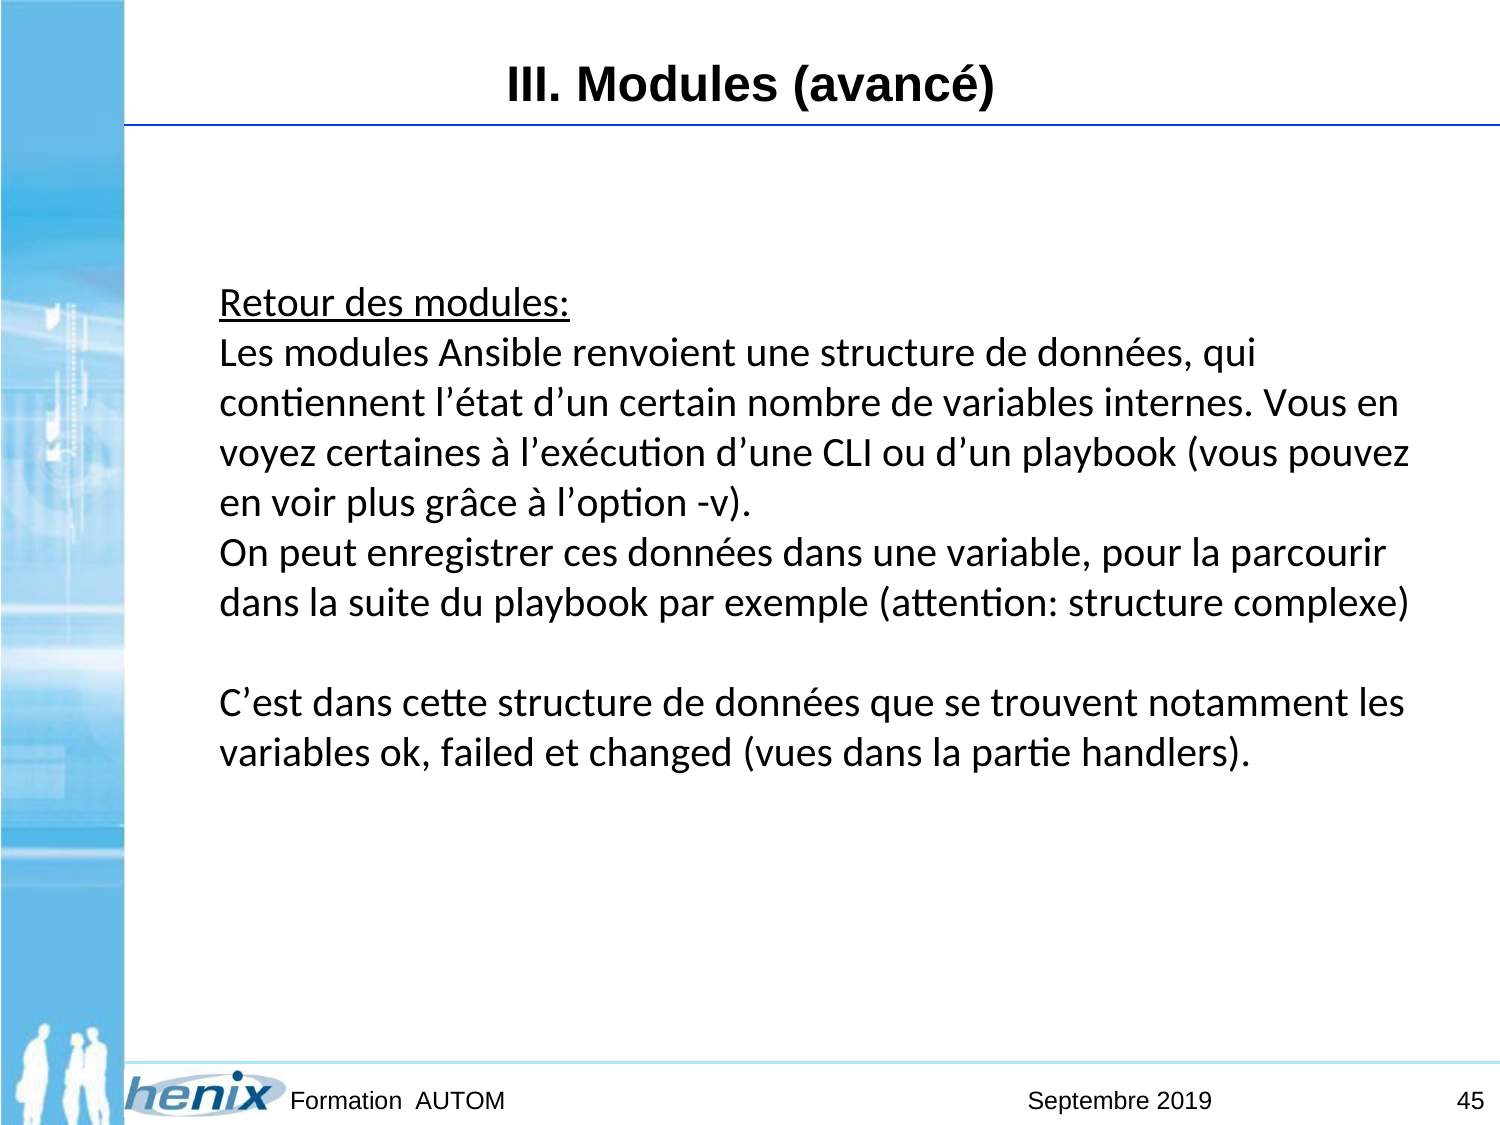

III. Modules (avancé)
Retour des modules:
Les modules Ansible renvoient une structure de données, qui contiennent l’état d’un certain nombre de variables internes. Vous en voyez certaines à l’exécution d’une CLI ou d’un playbook (vous pouvez en voir plus grâce à l’option -v).
On peut enregistrer ces données dans une variable, pour la parcourir dans la suite du playbook par exemple (attention: structure complexe)
C’est dans cette structure de données que se trouvent notamment les variables ok, failed et changed (vues dans la partie handlers).
Formation AUTOM
Septembre 2019